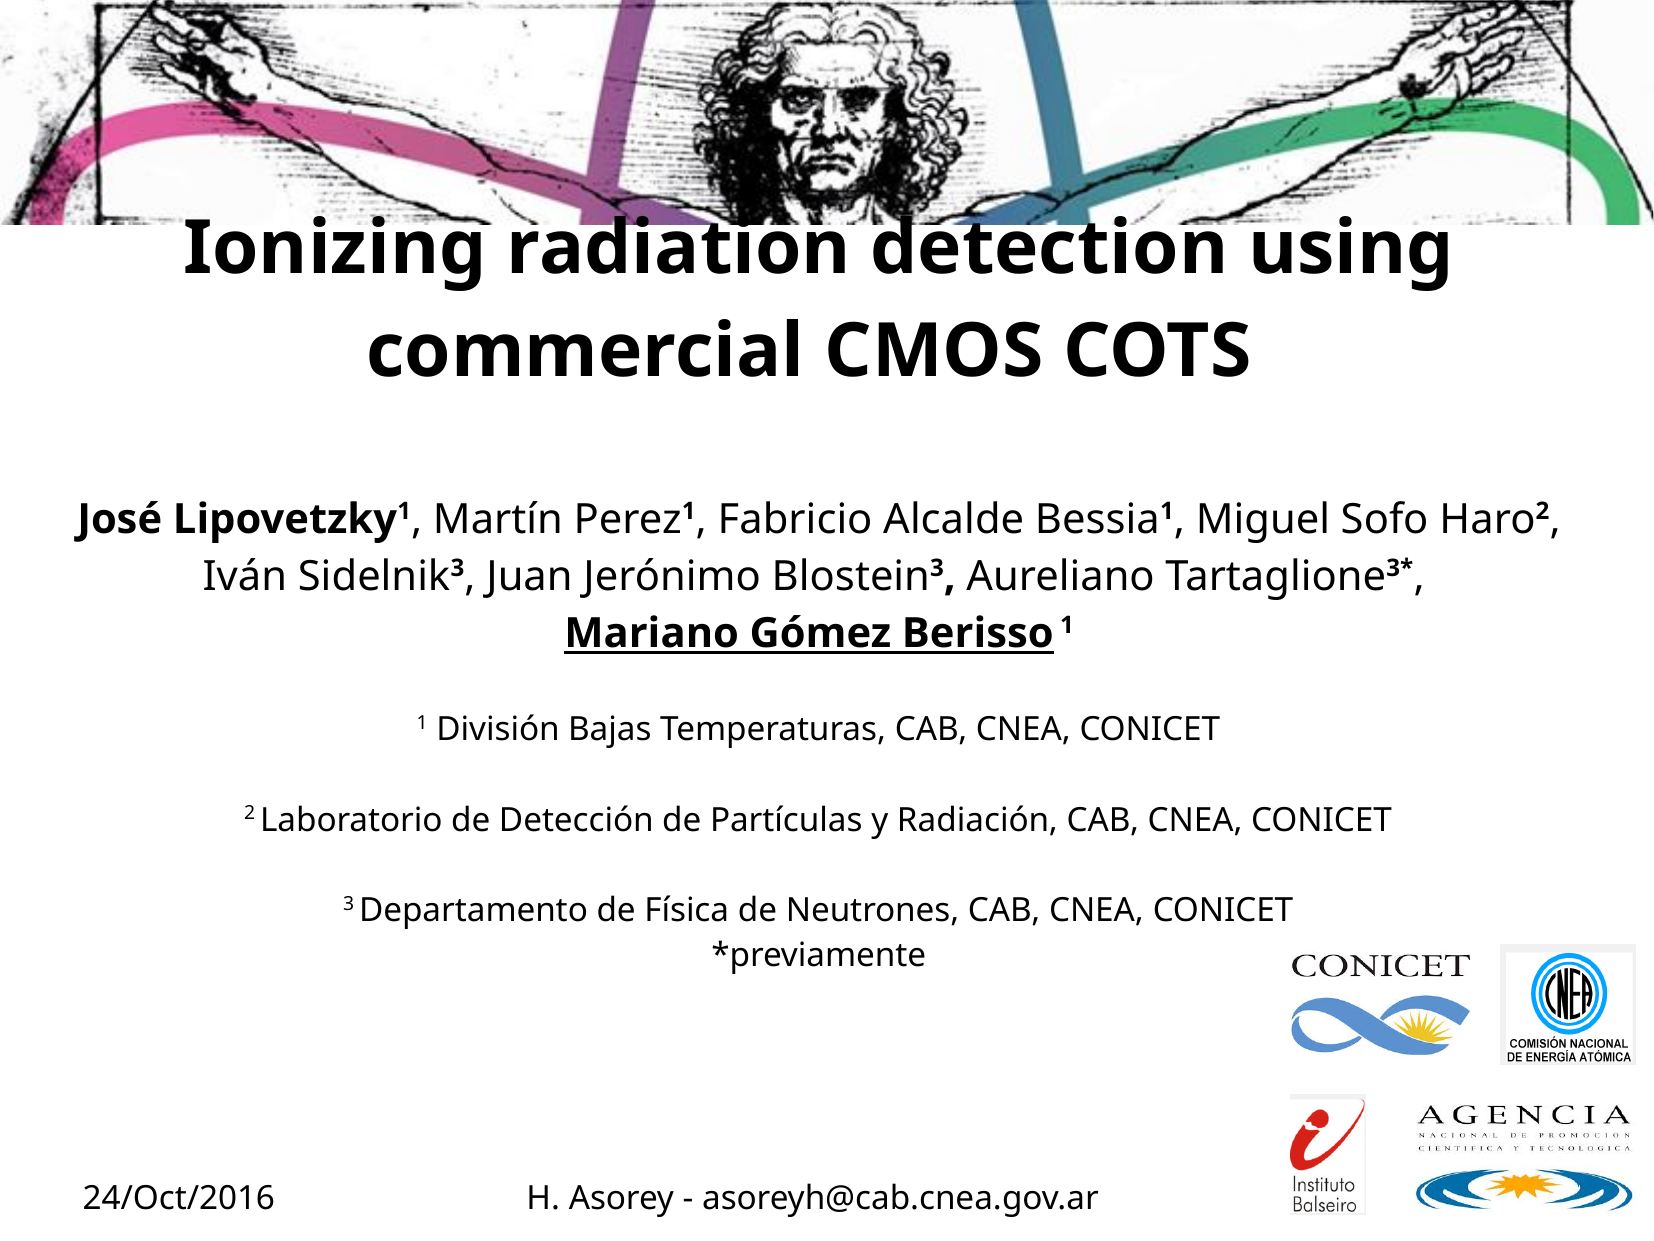

# Ionizing radiation detection using commercial CMOS COTS
José Lipovetzky1, Martín Perez1, Fabricio Alcalde Bessia1, Miguel Sofo Haro2, Iván Sidelnik3, Juan Jerónimo Blostein3, Aureliano Tartaglione3*,
Mariano Gómez Berisso 1
1 División Bajas Temperaturas, CAB, CNEA, CONICET
2 Laboratorio de Detección de Partículas y Radiación, CAB, CNEA, CONICET
3 Departamento de Física de Neutrones, CAB, CNEA, CONICET
*previamente
24/Oct/2016
H. Asorey - asoreyh@cab.cnea.gov.ar
48